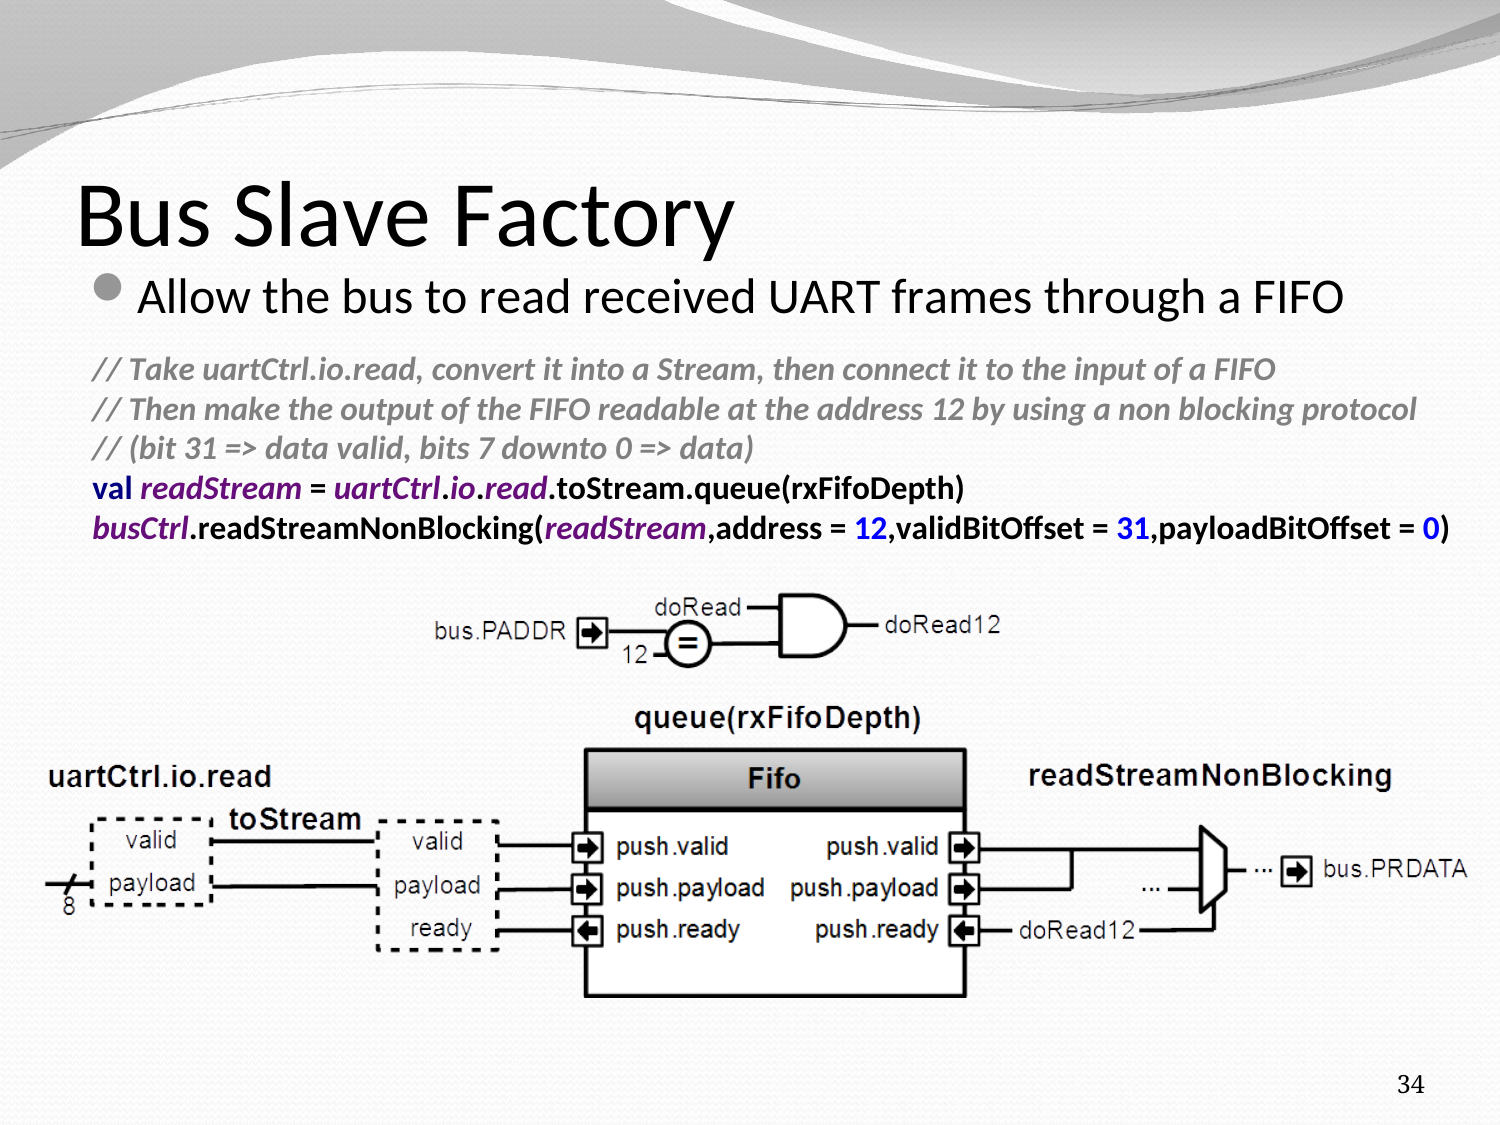

# Bus Slave Factory
Allow the bus to read received UART frames through a FIFO
// Take uartCtrl.io.read, convert it into a Stream, then connect it to the input of a FIFO
// Then make the output of the FIFO readable at the address 12 by using a non blocking protocol
// (bit 31 => data valid, bits 7 downto 0 => data)
val readStream = uartCtrl.io.read.toStream.queue(rxFifoDepth)
busCtrl.readStreamNonBlocking(readStream,address = 12,validBitOffset = 31,payloadBitOffset = 0)